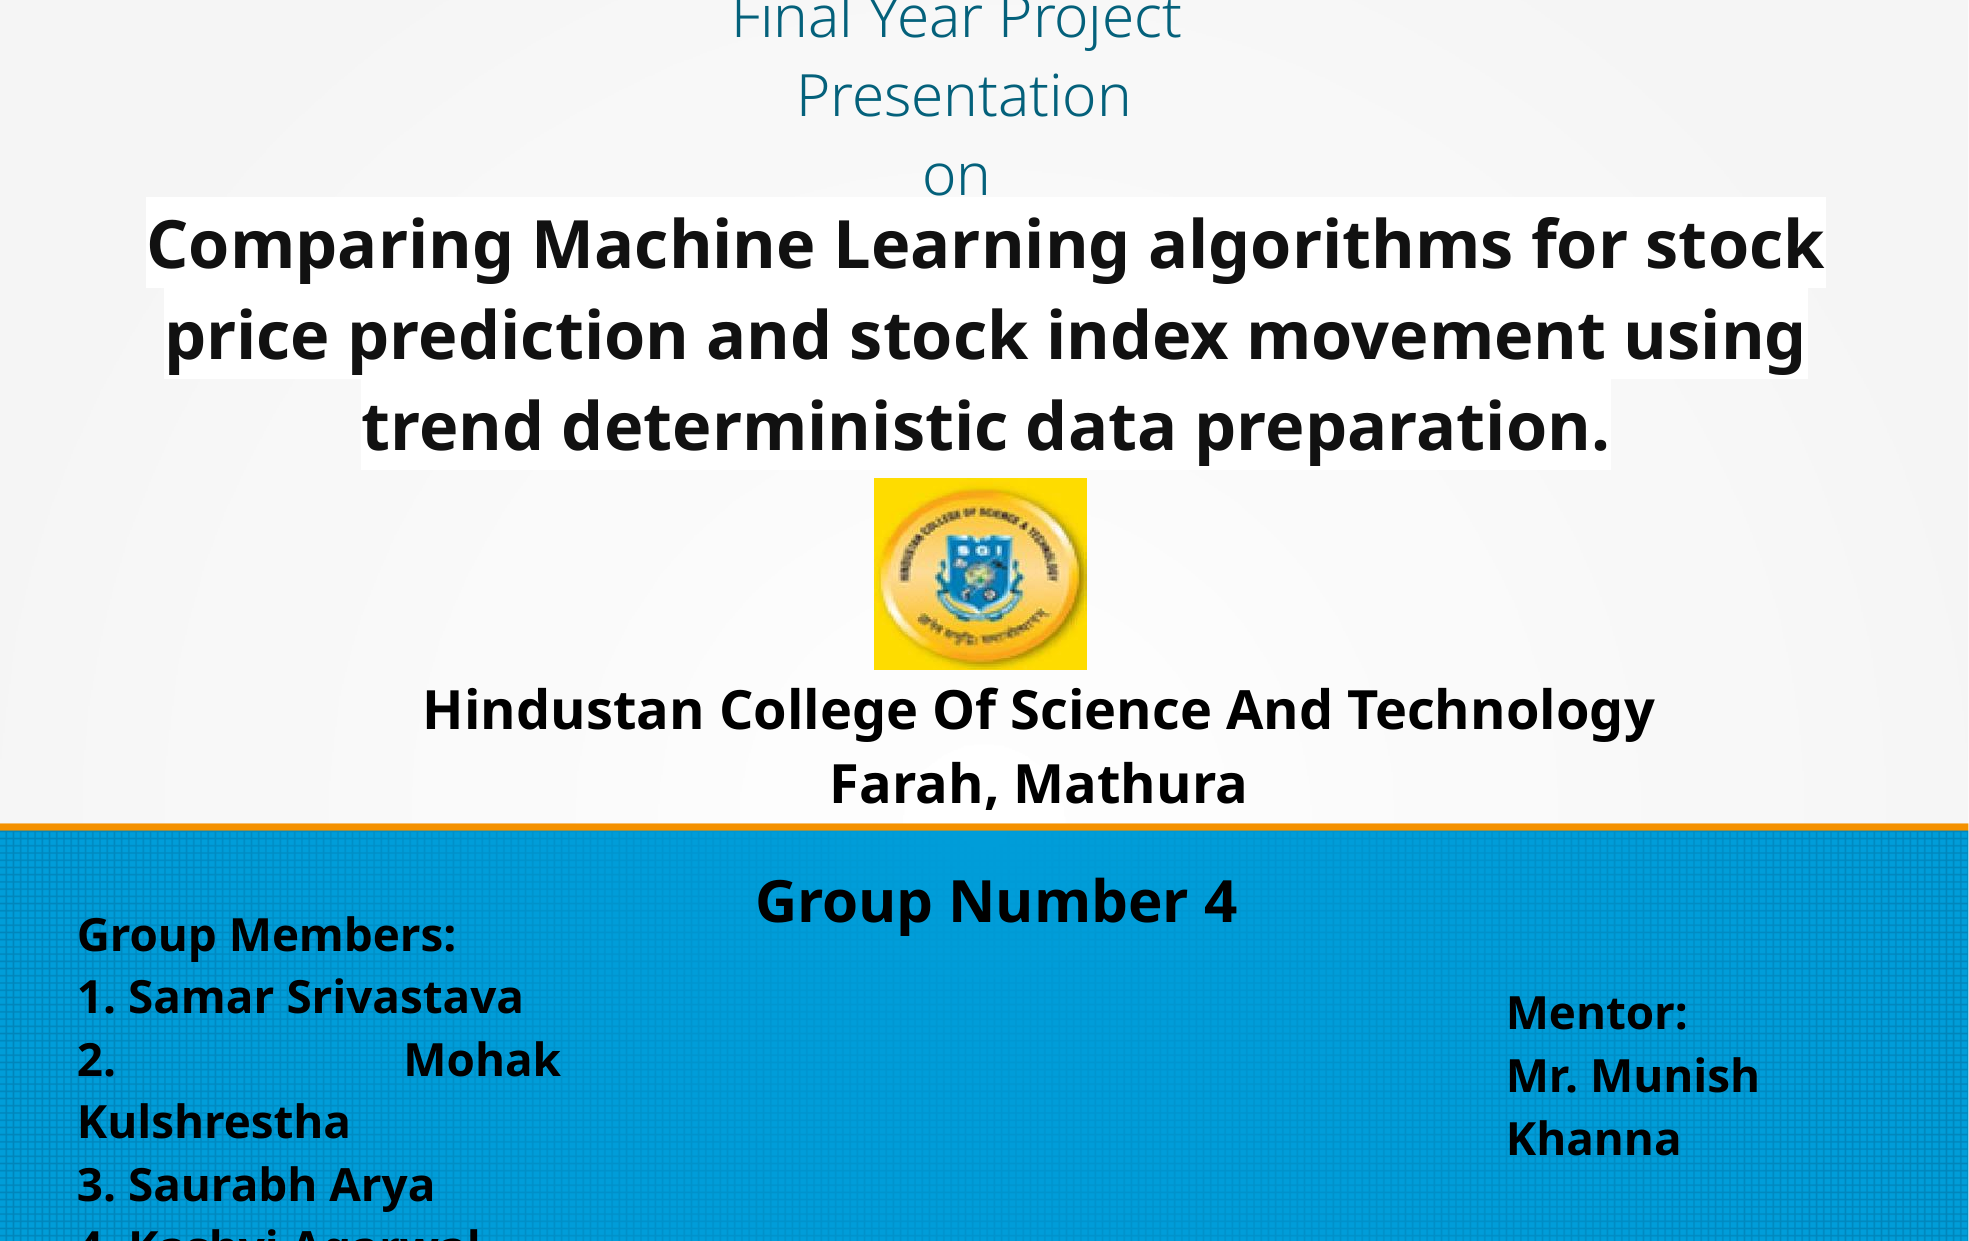

# Final Year Project Presentation on
Comparing Machine Learning algorithms for stock price prediction and stock index movement using trend deterministic data preparation.
Hindustan College Of Science And Technology
Farah, Mathura
Group Number 4
Group Members:
1. Samar Srivastava
2. Mohak Kulshrestha
3. Saurabh Arya
4. Kashvi Agarwal
Mentor:
Mr. Munish Khanna